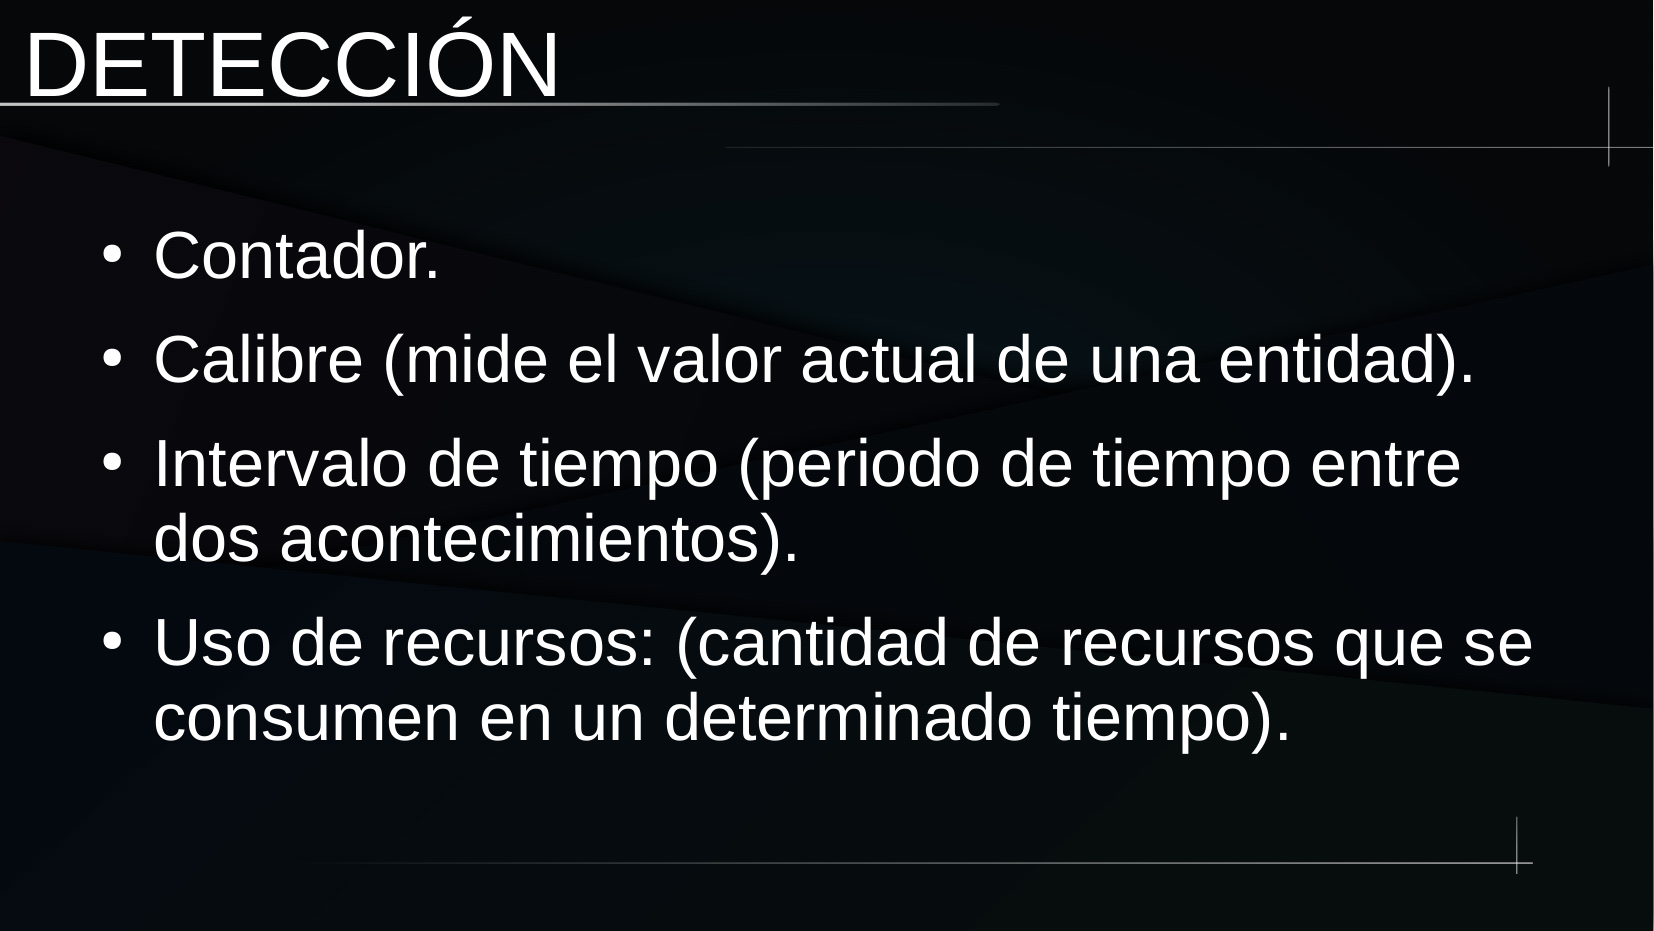

# DETECCIÓN
Contador.
Calibre (mide el valor actual de una entidad).
Intervalo de tiempo (periodo de tiempo entre dos acontecimientos).
Uso de recursos: (cantidad de recursos que se consumen en un determinado tiempo).